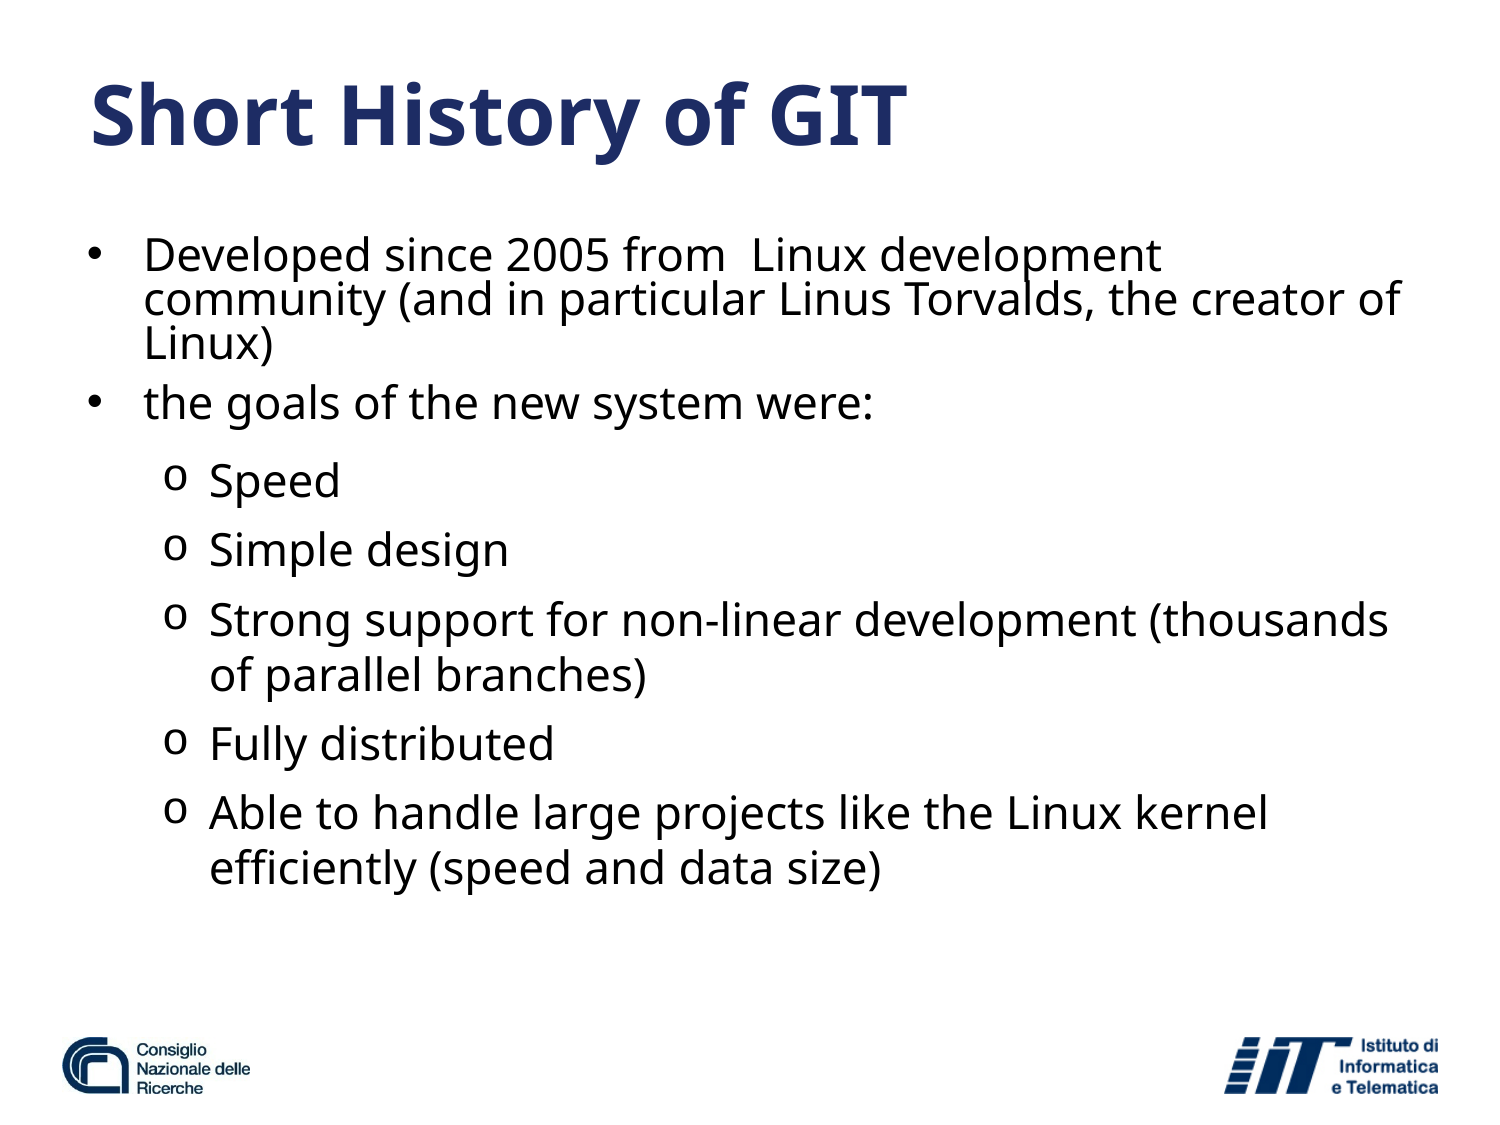

# Short History of GIT
Developed since 2005 from Linux development community (and in particular Linus Torvalds, the creator of Linux)
the goals of the new system were:
Speed
Simple design
Strong support for non-linear development (thousands of parallel branches)
Fully distributed
Able to handle large projects like the Linux kernel efficiently (speed and data size)